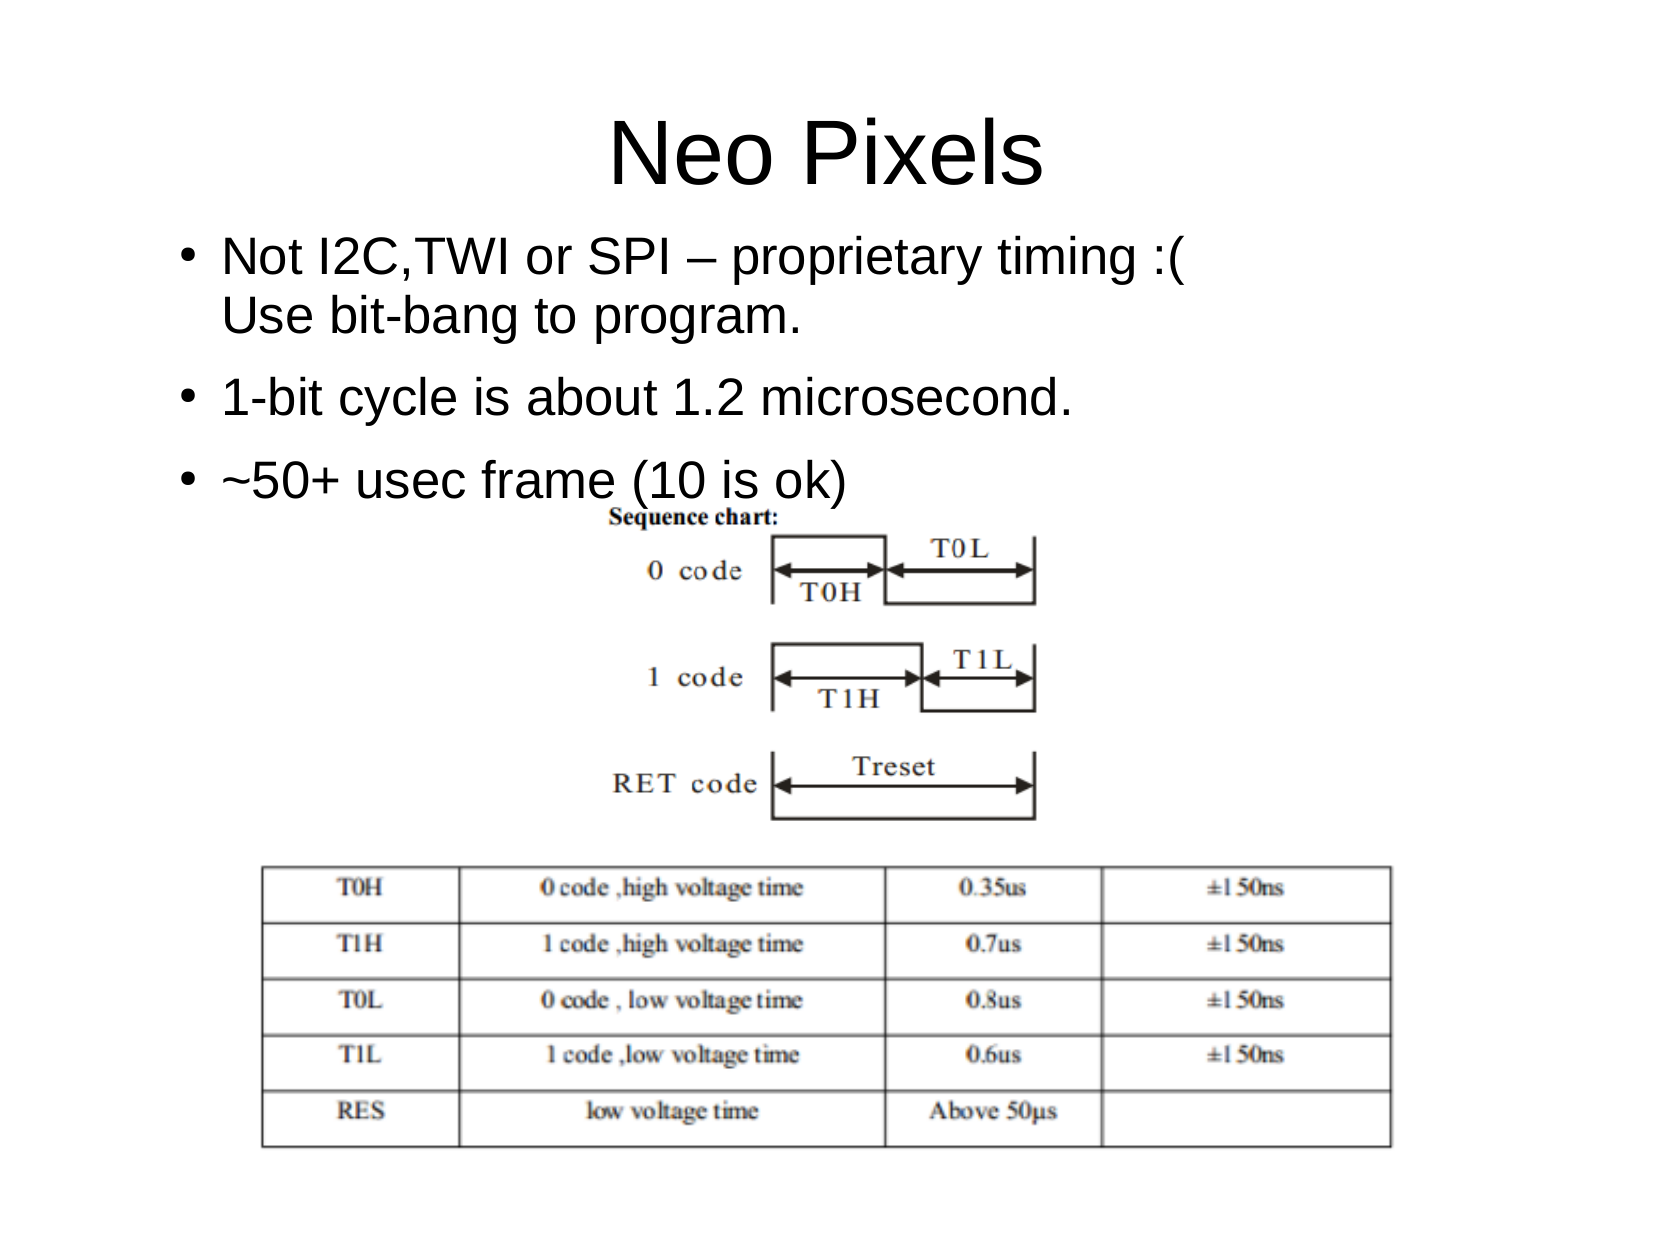

# Neo Pixels
Not I2C,TWI or SPI – proprietary timing :(
Use bit-bang to program.
1-bit cycle is about 1.2 microsecond.
~50+ usec frame (10 is ok)